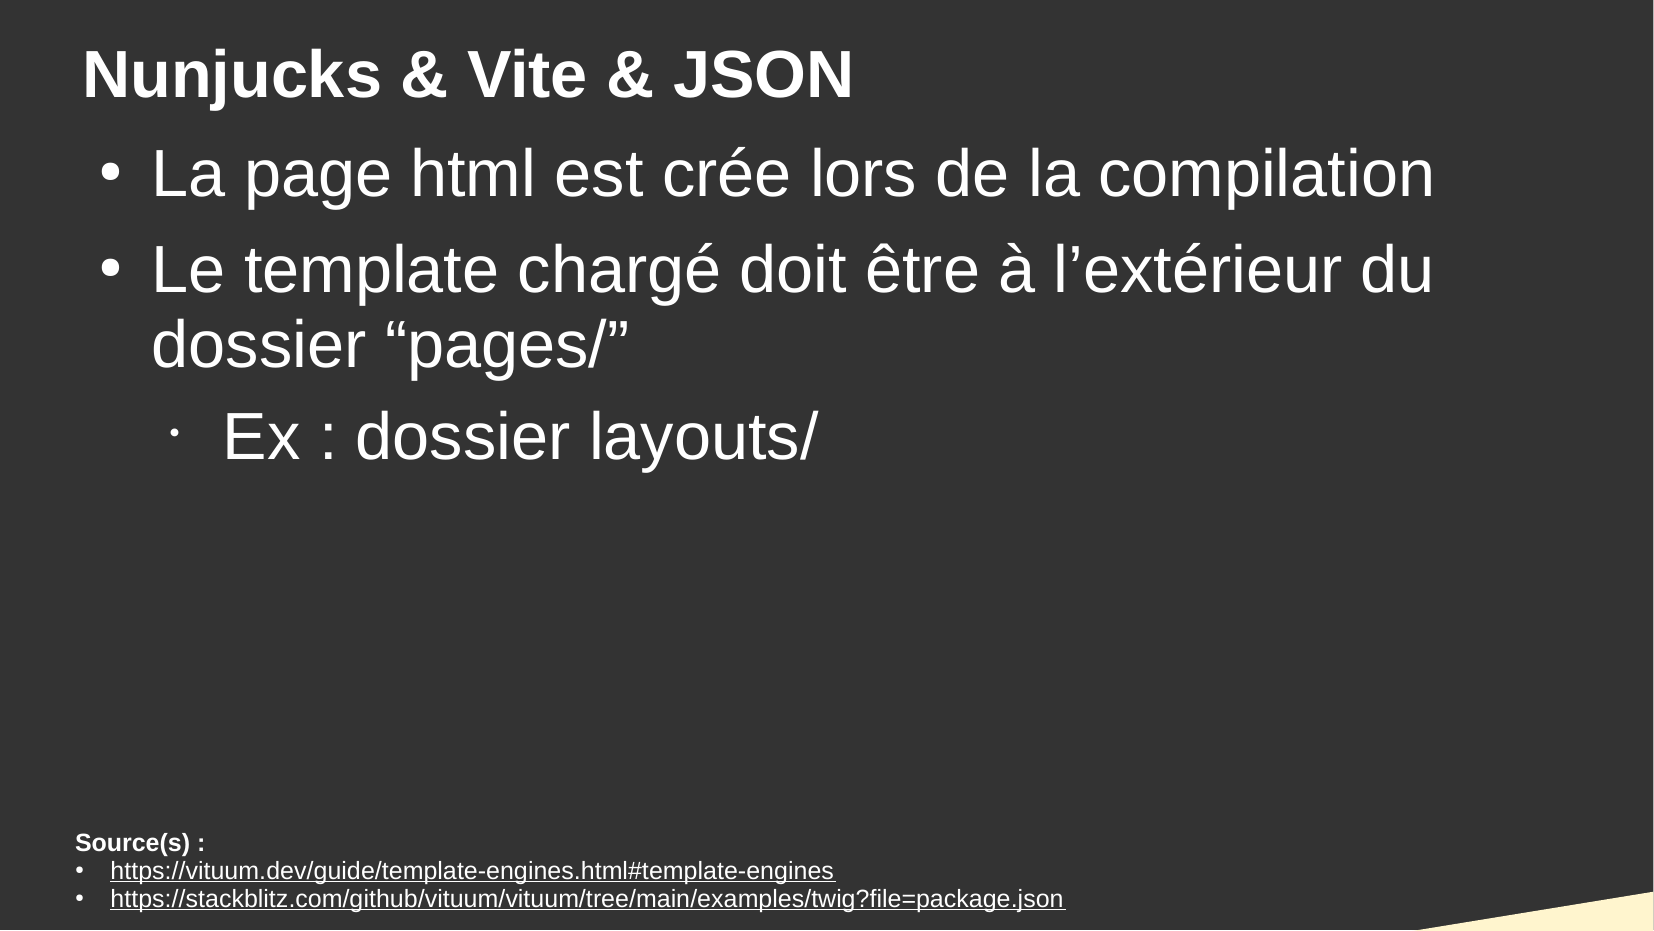

# Nunjucks & Vite & JSON
La page html est crée lors de la compilation
Le template chargé doit être à l’extérieur du dossier “pages/”
Ex : dossier layouts/
Source(s) :
https://vituum.dev/guide/template-engines.html#template-engines
https://stackblitz.com/github/vituum/vituum/tree/main/examples/twig?file=package.json